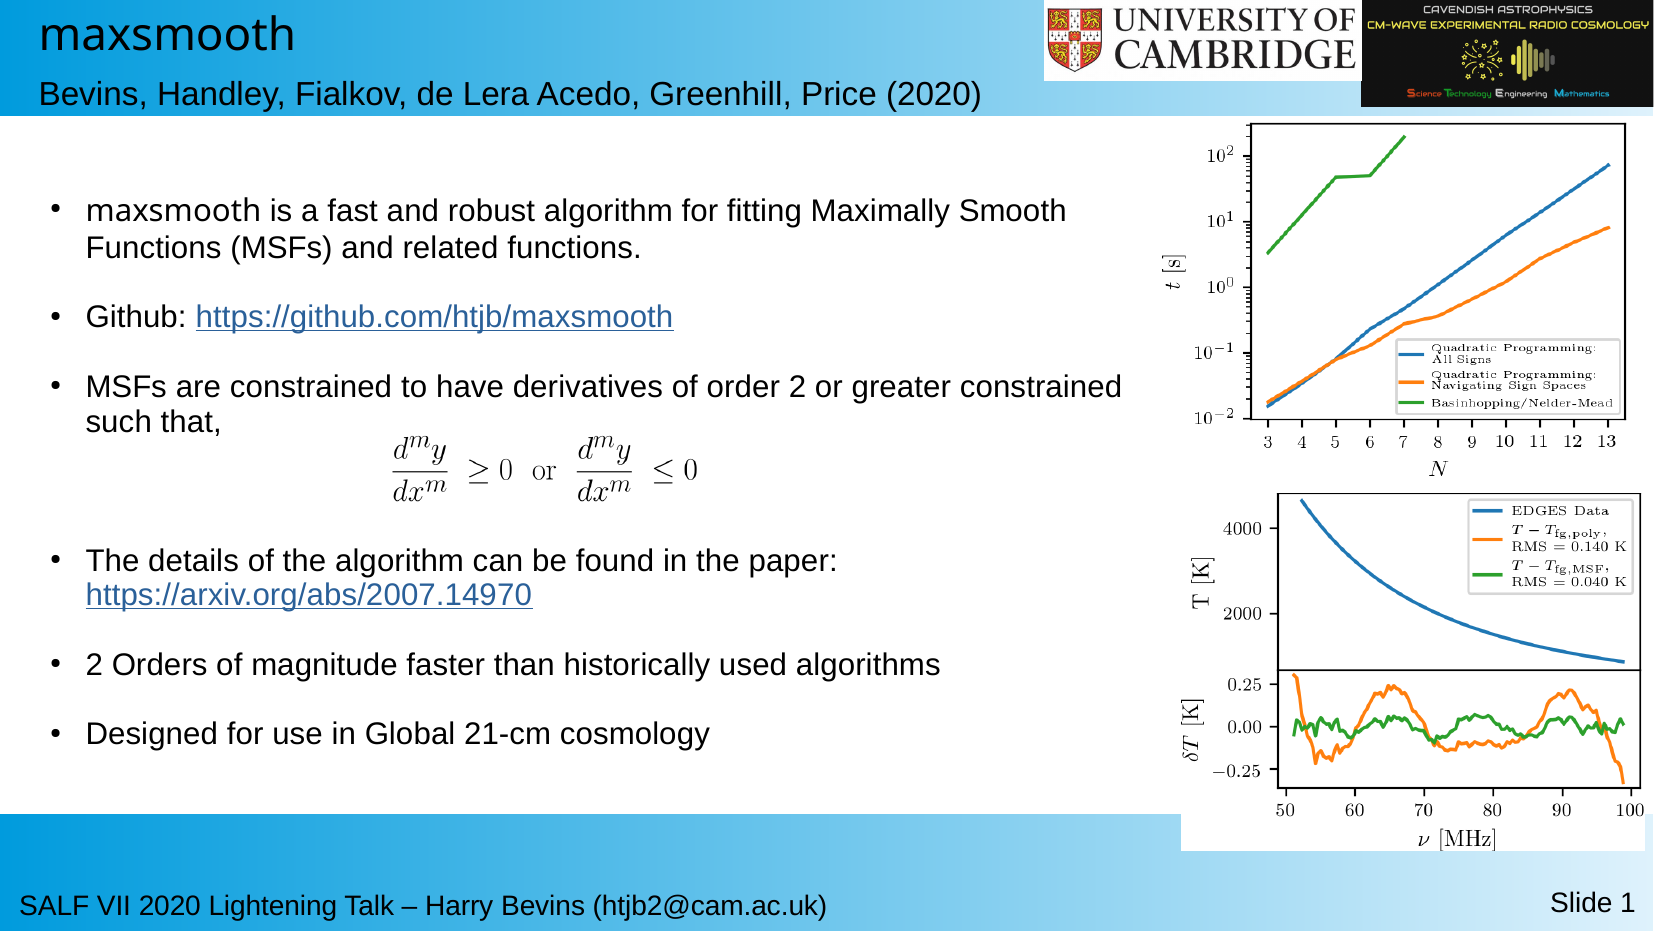

maxsmooth
Bevins, Handley, Fialkov, de Lera Acedo, Greenhill, Price (2020)
maxsmooth is a fast and robust algorithm for fitting Maximally Smooth Functions (MSFs) and related functions.
Github: https://github.com/htjb/maxsmooth
MSFs are constrained to have derivatives of order 2 or greater constrained such that,
The details of the algorithm can be found in the paper: https://arxiv.org/abs/2007.14970
2 Orders of magnitude faster than historically used algorithms
Designed for use in Global 21-cm cosmology
Slide 1
SALF VII 2020 Lightening Talk – Harry Bevins (htjb2@cam.ac.uk)